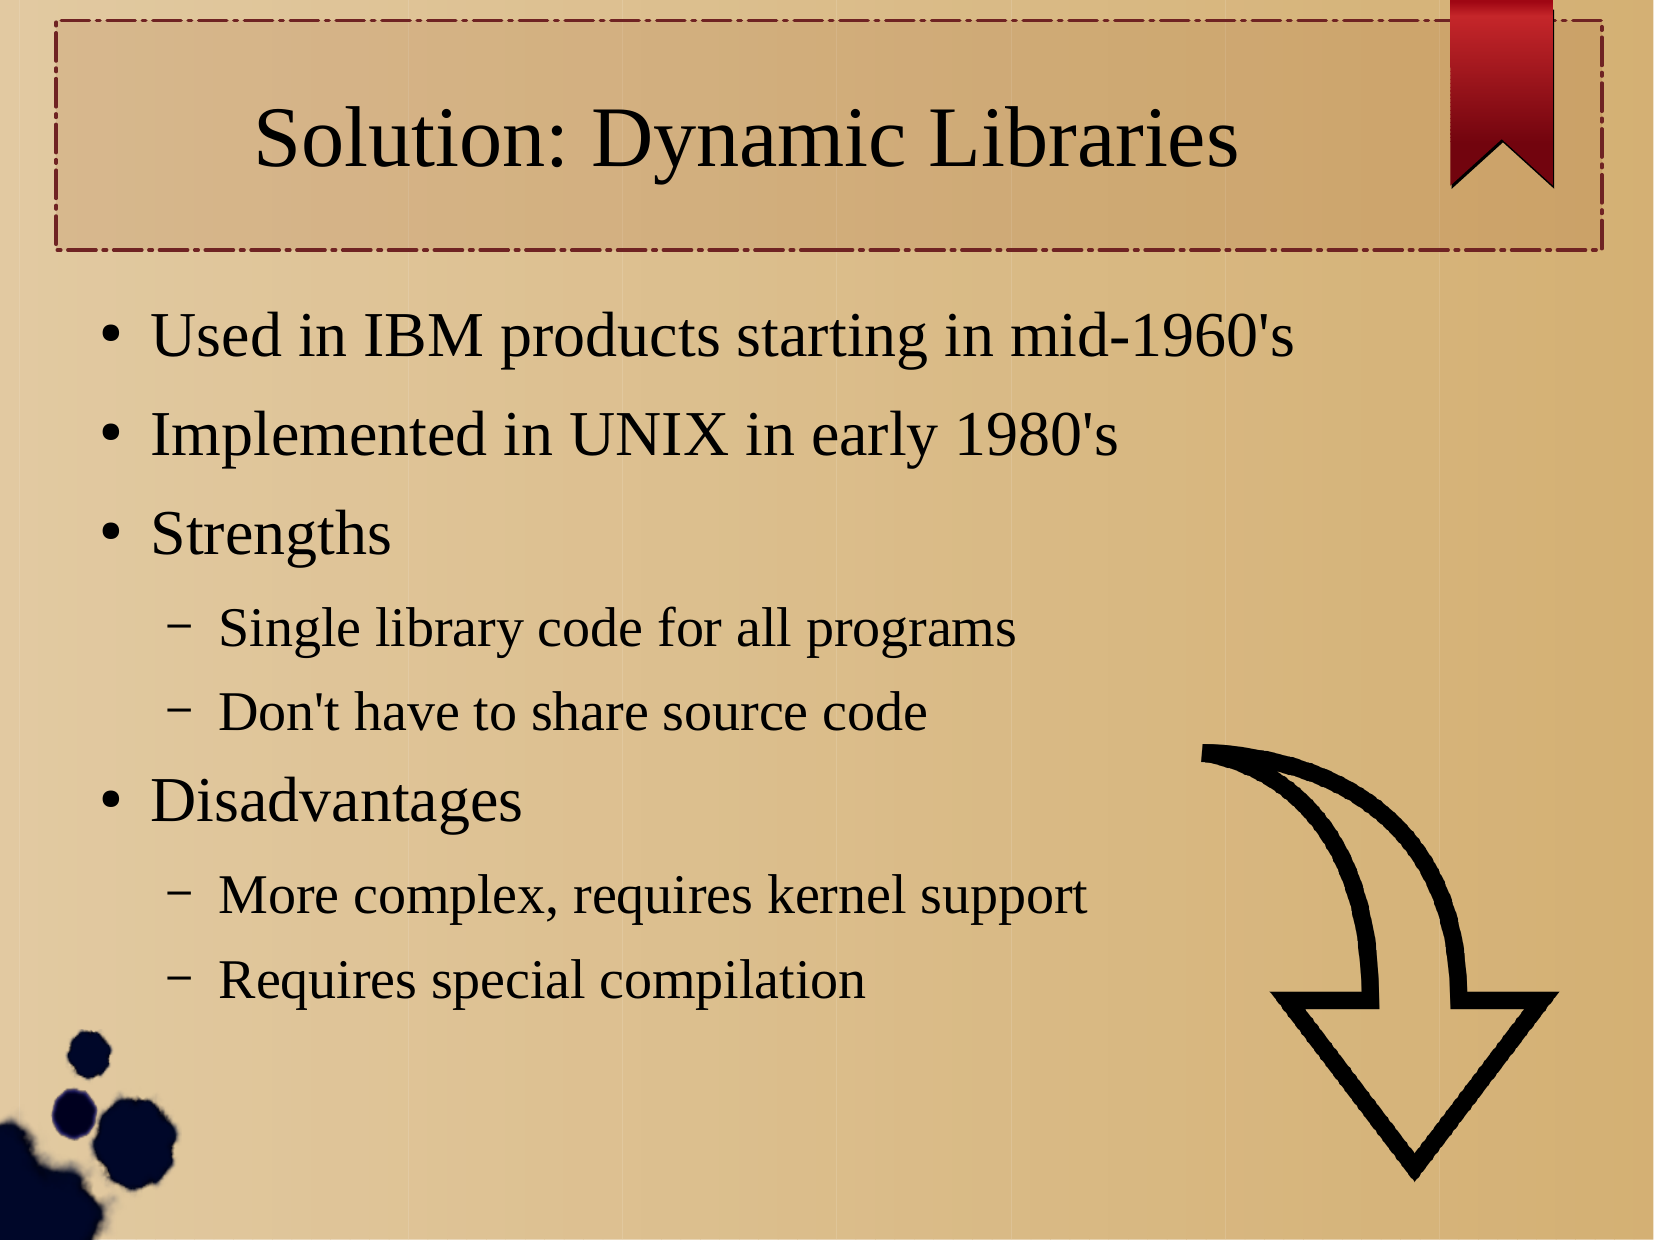

# Solution: Dynamic Libraries
Used in IBM products starting in mid-1960's
Implemented in UNIX in early 1980's
Strengths
Single library code for all programs
Don't have to share source code
Disadvantages
More complex, requires kernel support
Requires special compilation